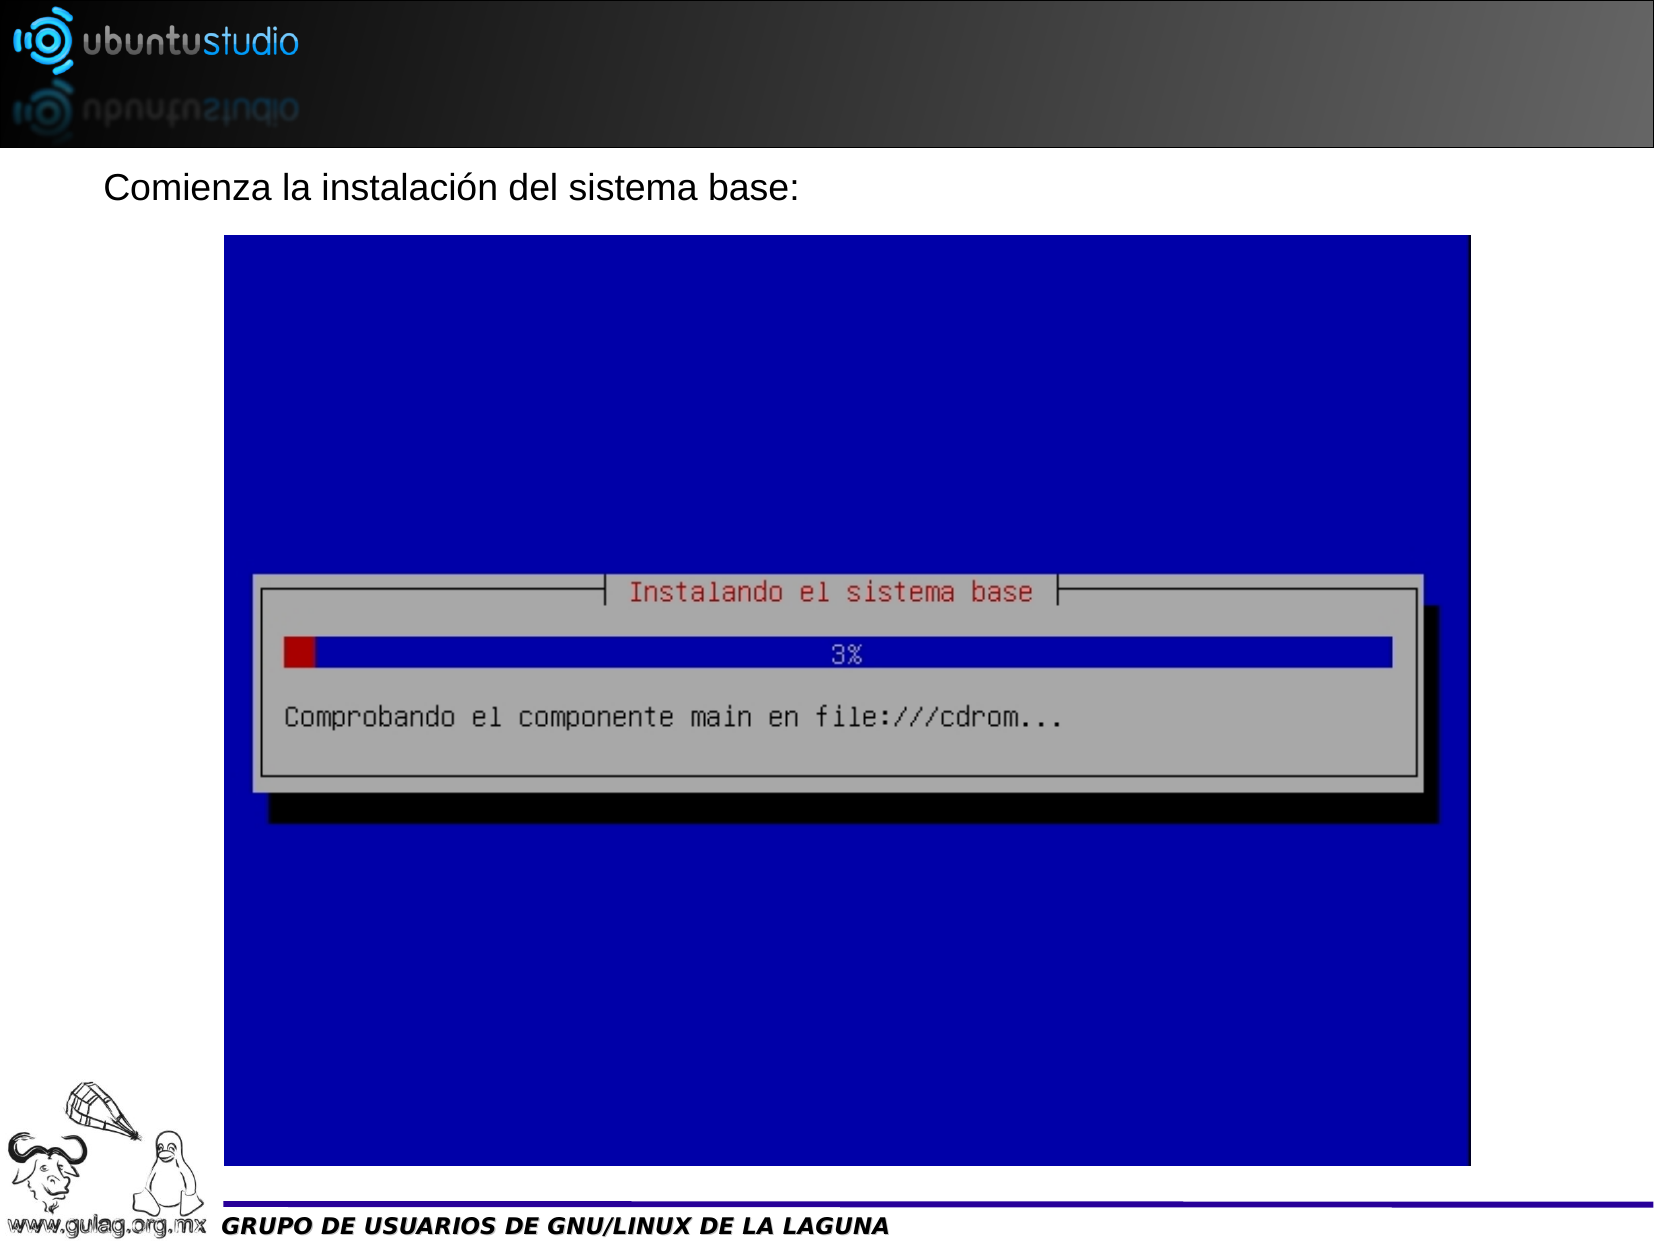

GRUPO DE USUARIOS DE GNU/LINUX DE LA LAGUNA
Comienza la instalación del sistema base: